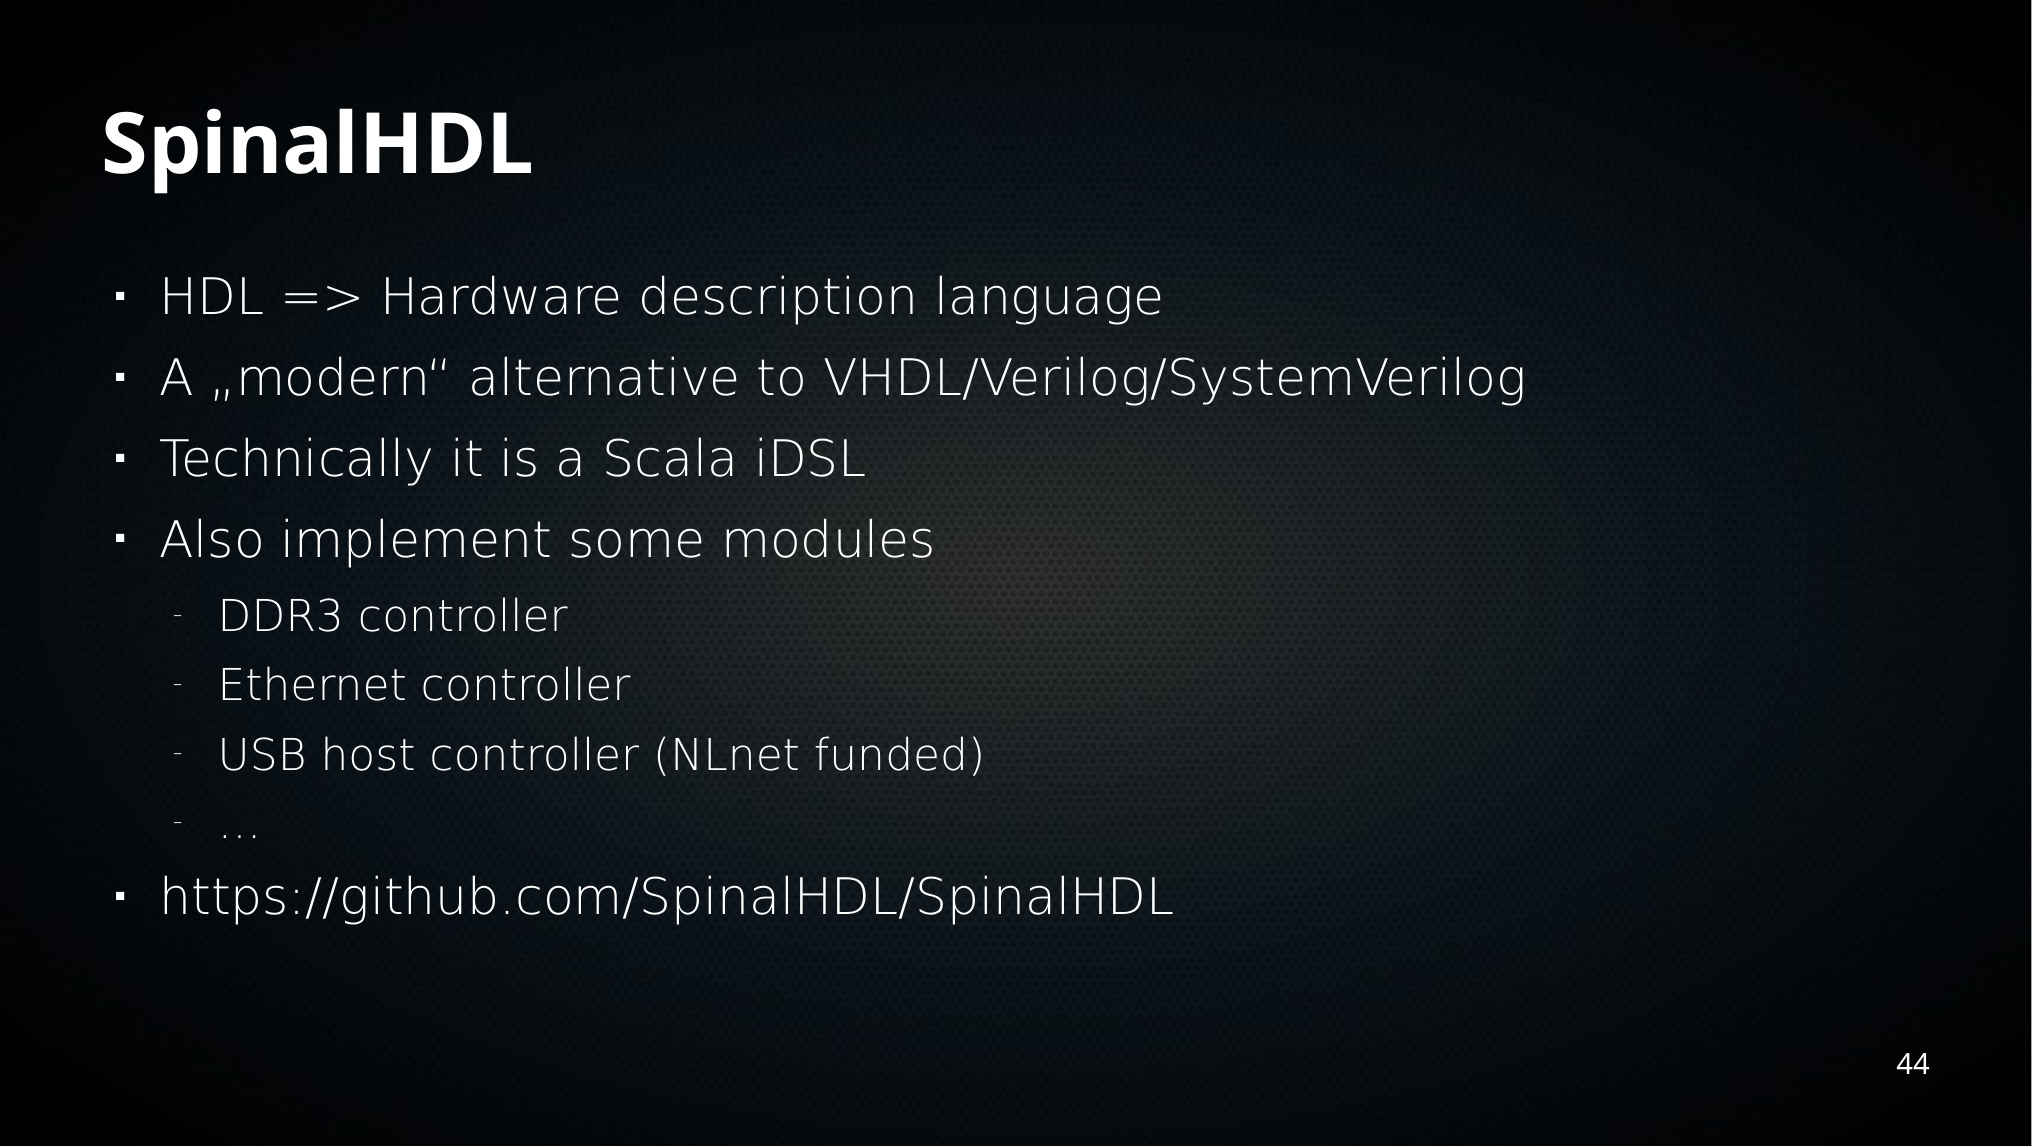

# SpinalHDL
HDL => Hardware description language
A „modern“ alternative to VHDL/Verilog/SystemVerilog
Technically it is a Scala iDSL
Also implement some modules
DDR3 controller
Ethernet controller
USB host controller (NLnet funded)
…
https://github.com/SpinalHDL/SpinalHDL
4